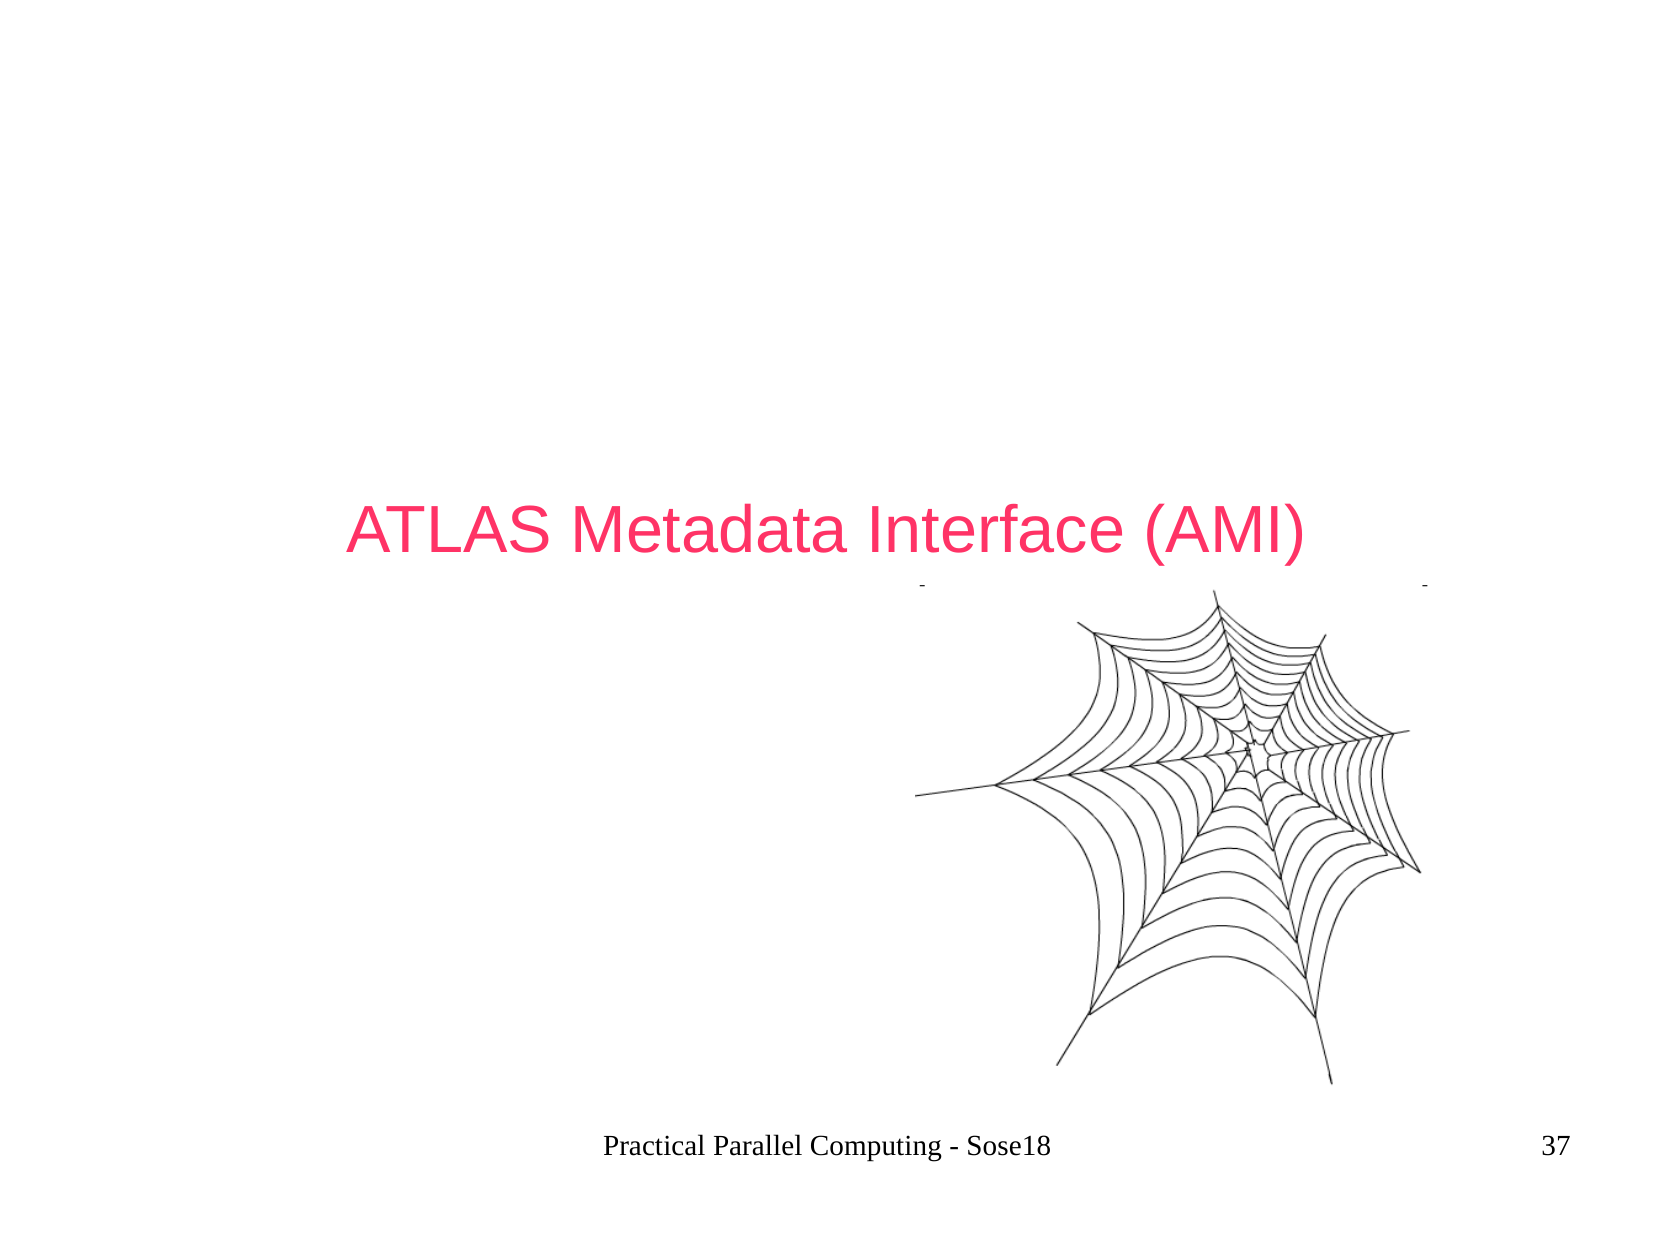

# ATLAS Metadata Interface (AMI)
Practical Parallel Computing - Sose18
37